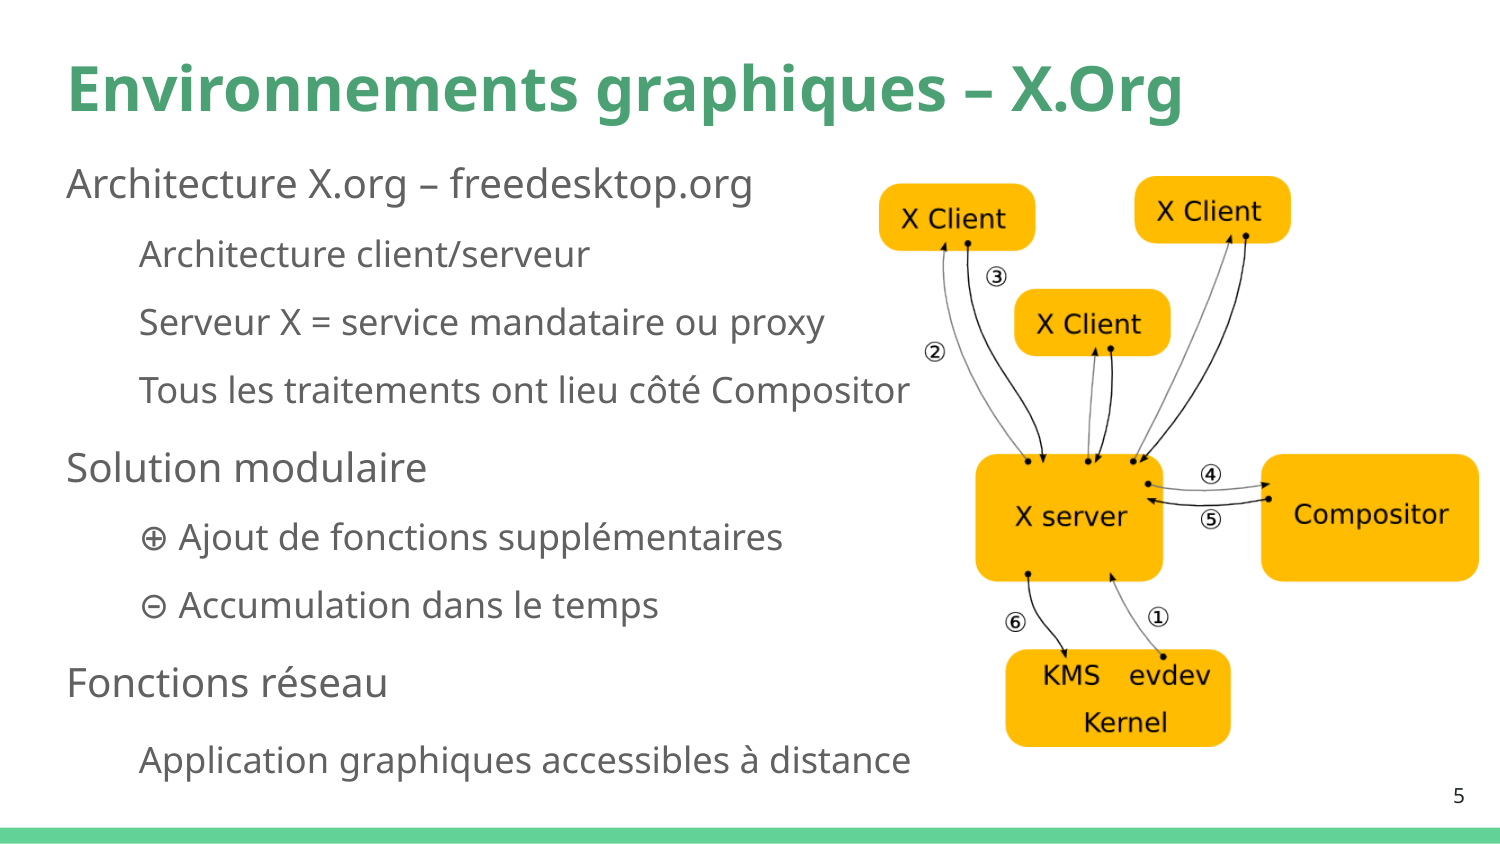

# Environnements graphiques – X.Org
Architecture X.org – freedesktop.org
Architecture client/serveur
Serveur X = service mandataire ou proxy
Tous les traitements ont lieu côté Compositor
Solution modulaire
⊕ Ajout de fonctions supplémentaires
⊝ Accumulation dans le temps
Fonctions réseau
Application graphiques accessibles à distance